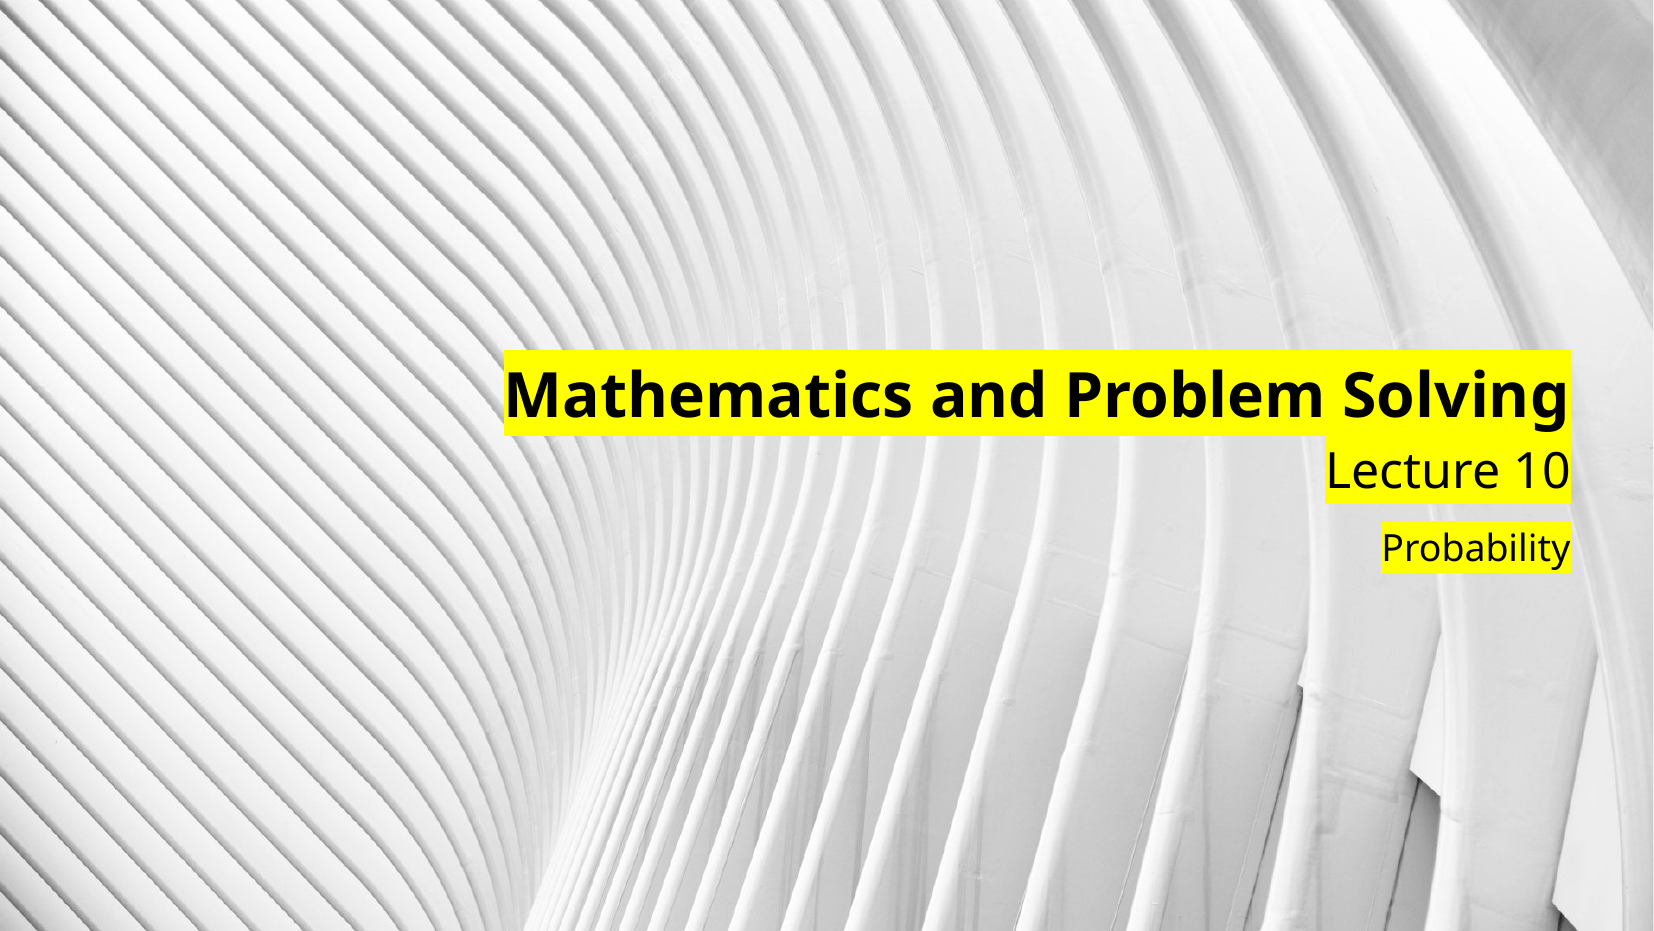

#
Mathematics and Problem Solving
Lecture 10
Probability